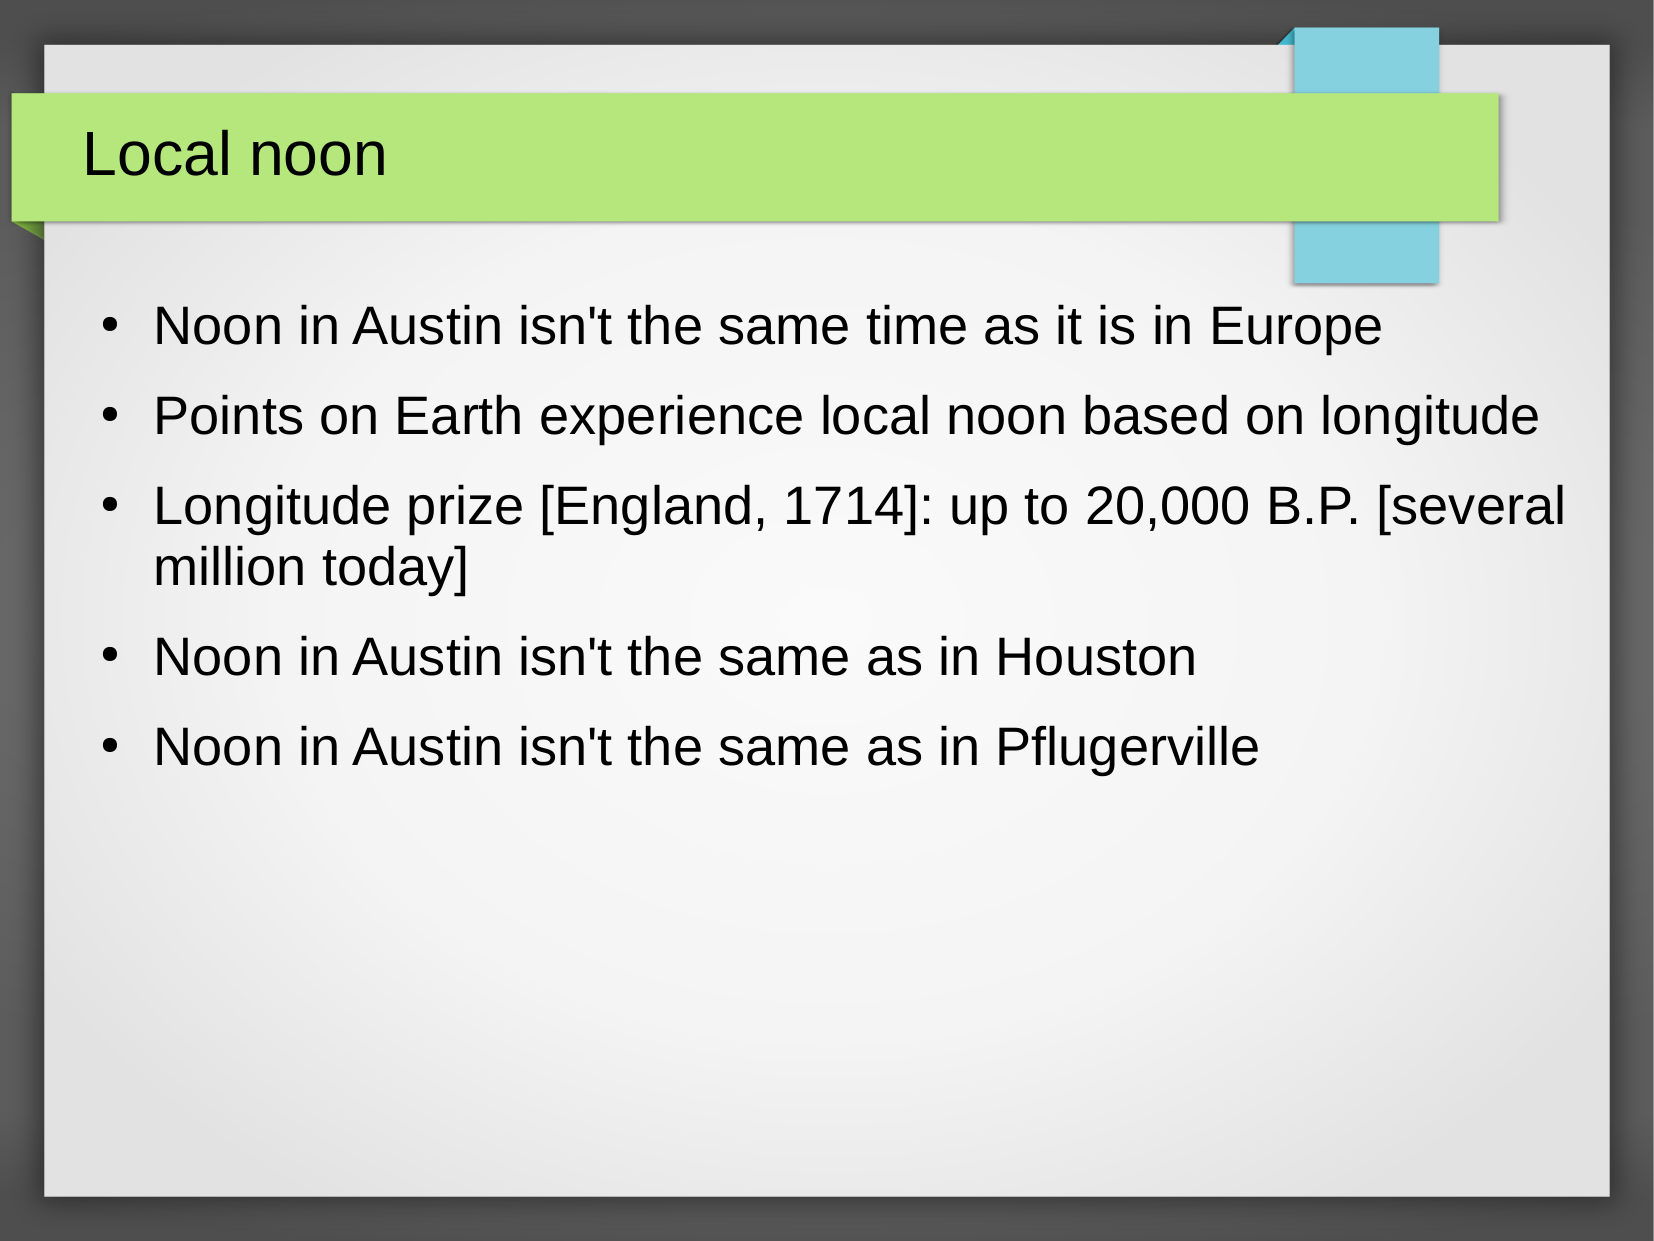

# Local noon
Noon in Austin isn't the same time as it is in Europe
Points on Earth experience local noon based on longitude
Longitude prize [England, 1714]: up to 20,000 B.P. [several million today]
Noon in Austin isn't the same as in Houston
Noon in Austin isn't the same as in Pflugerville